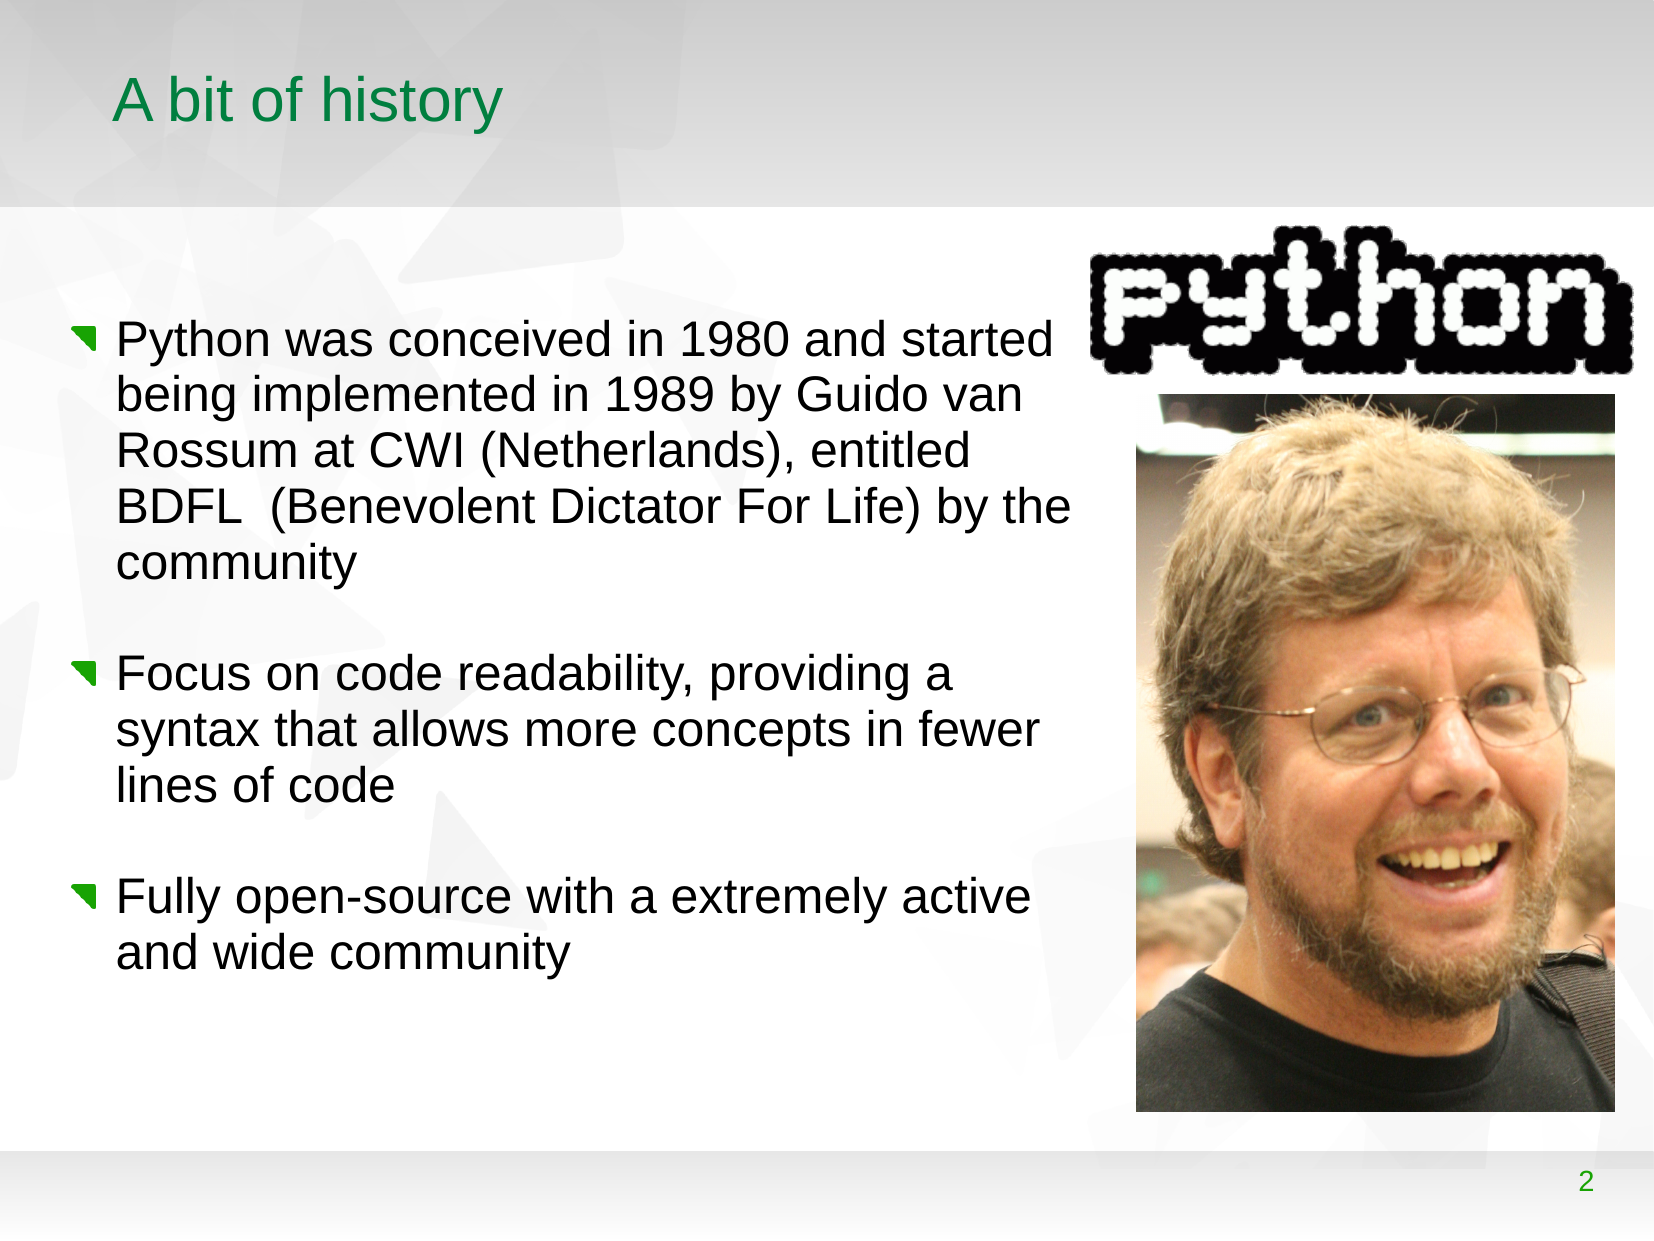

A bit of history
Python was conceived in 1980 and started being implemented in 1989 by Guido van Rossum at CWI (Netherlands), entitled BDFL (Benevolent Dictator For Life) by the community
Focus on code readability, providing a syntax that allows more concepts in fewer lines of code
Fully open-source with a extremely active and wide community
2